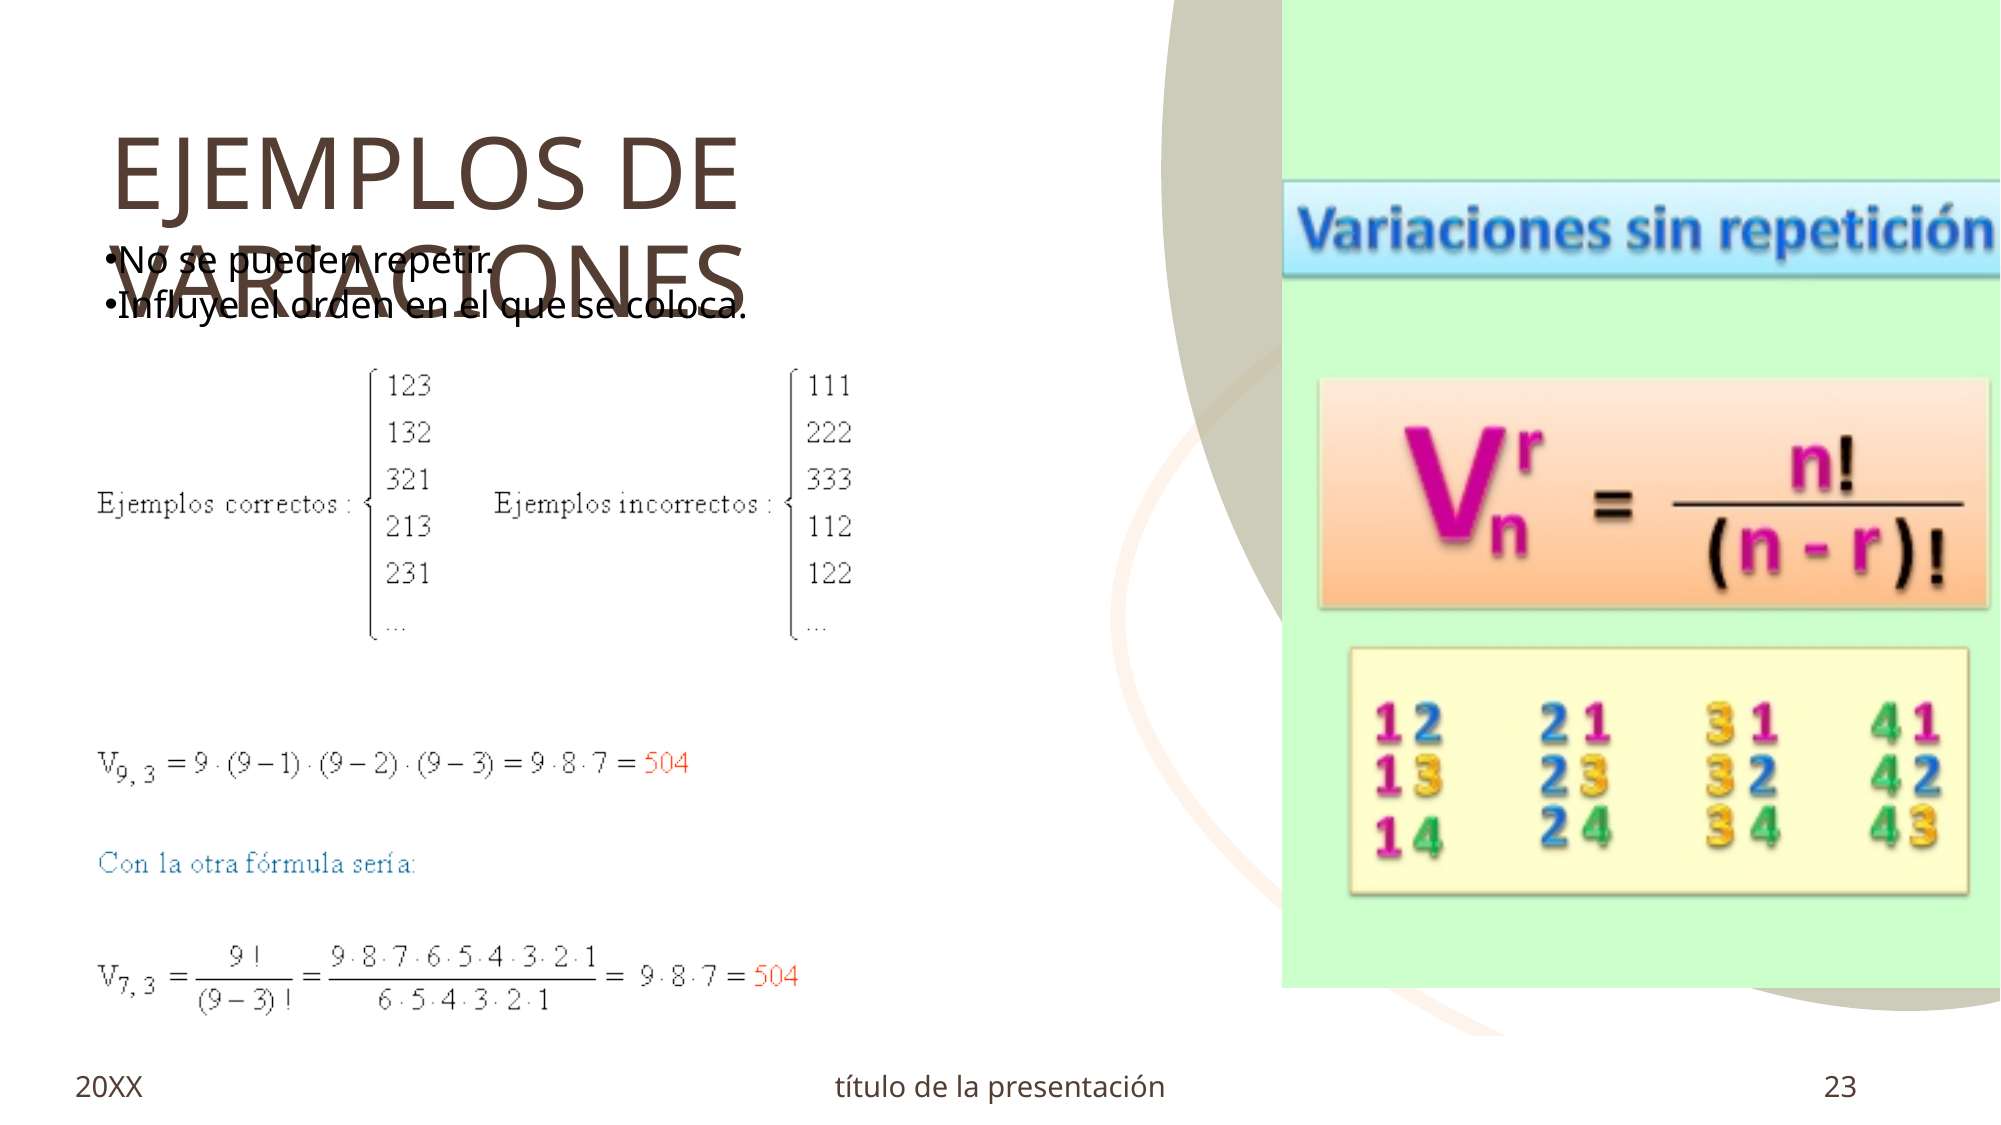

# EJEMPLOS DE VARIACIONES
No se pueden repetir.
Influye el orden en el que se coloca.
20XX
título de la presentación